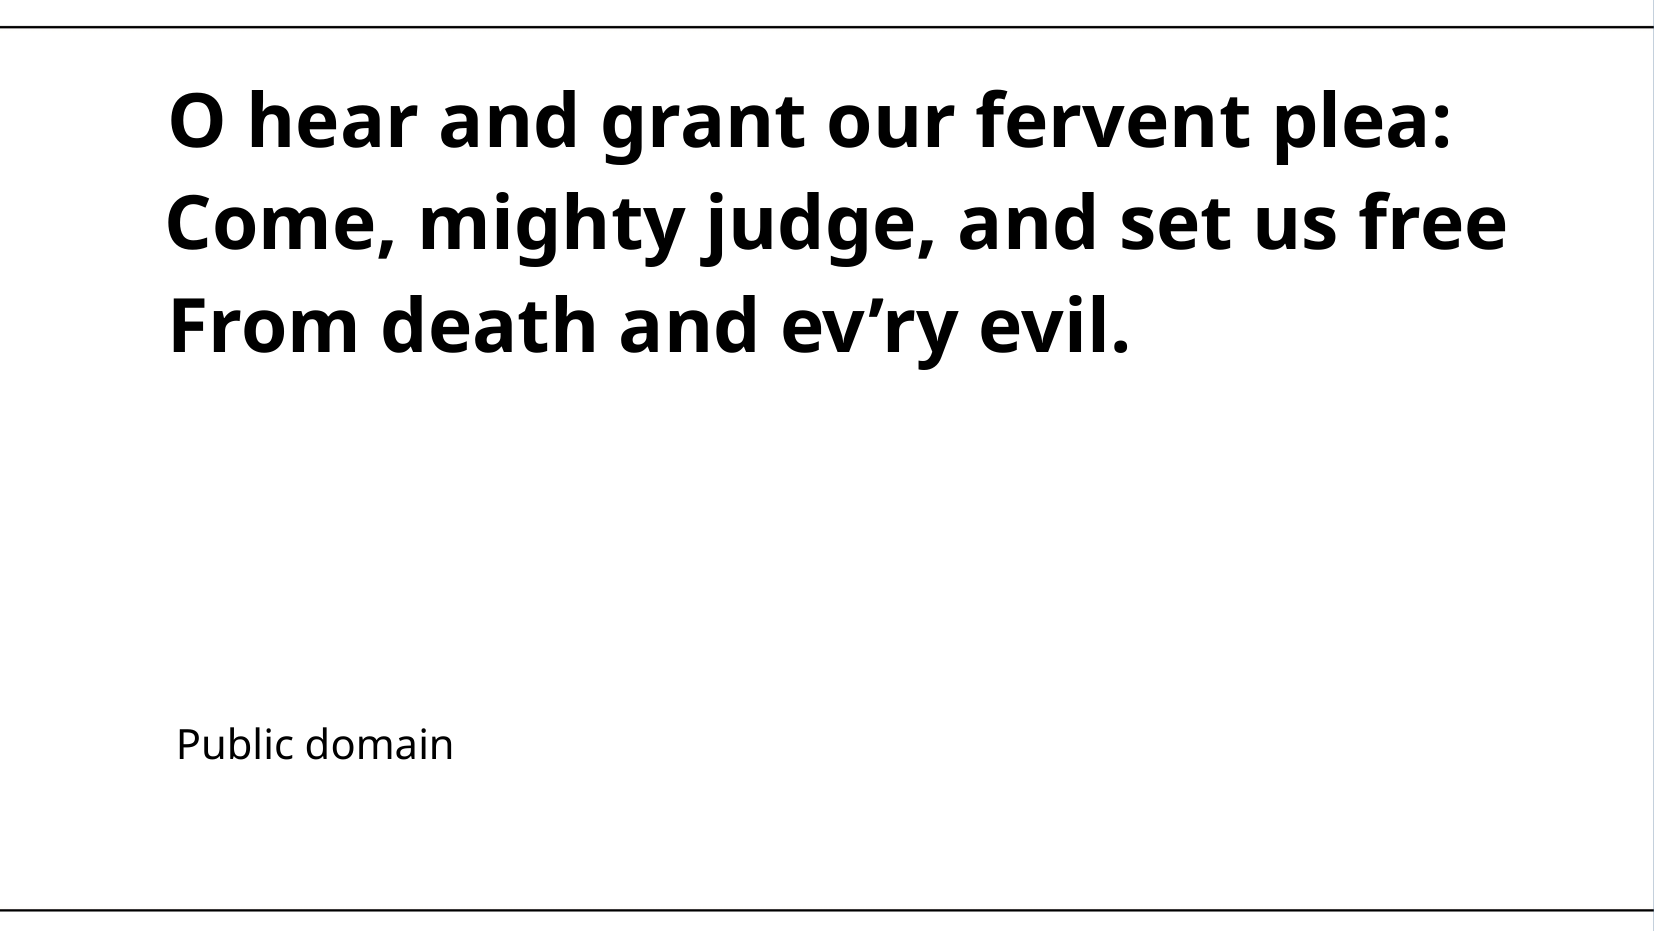

O hear and grant our fervent plea:
Come, mighty judge, and set us free
 From death and ev’ry evil.
 Public domain